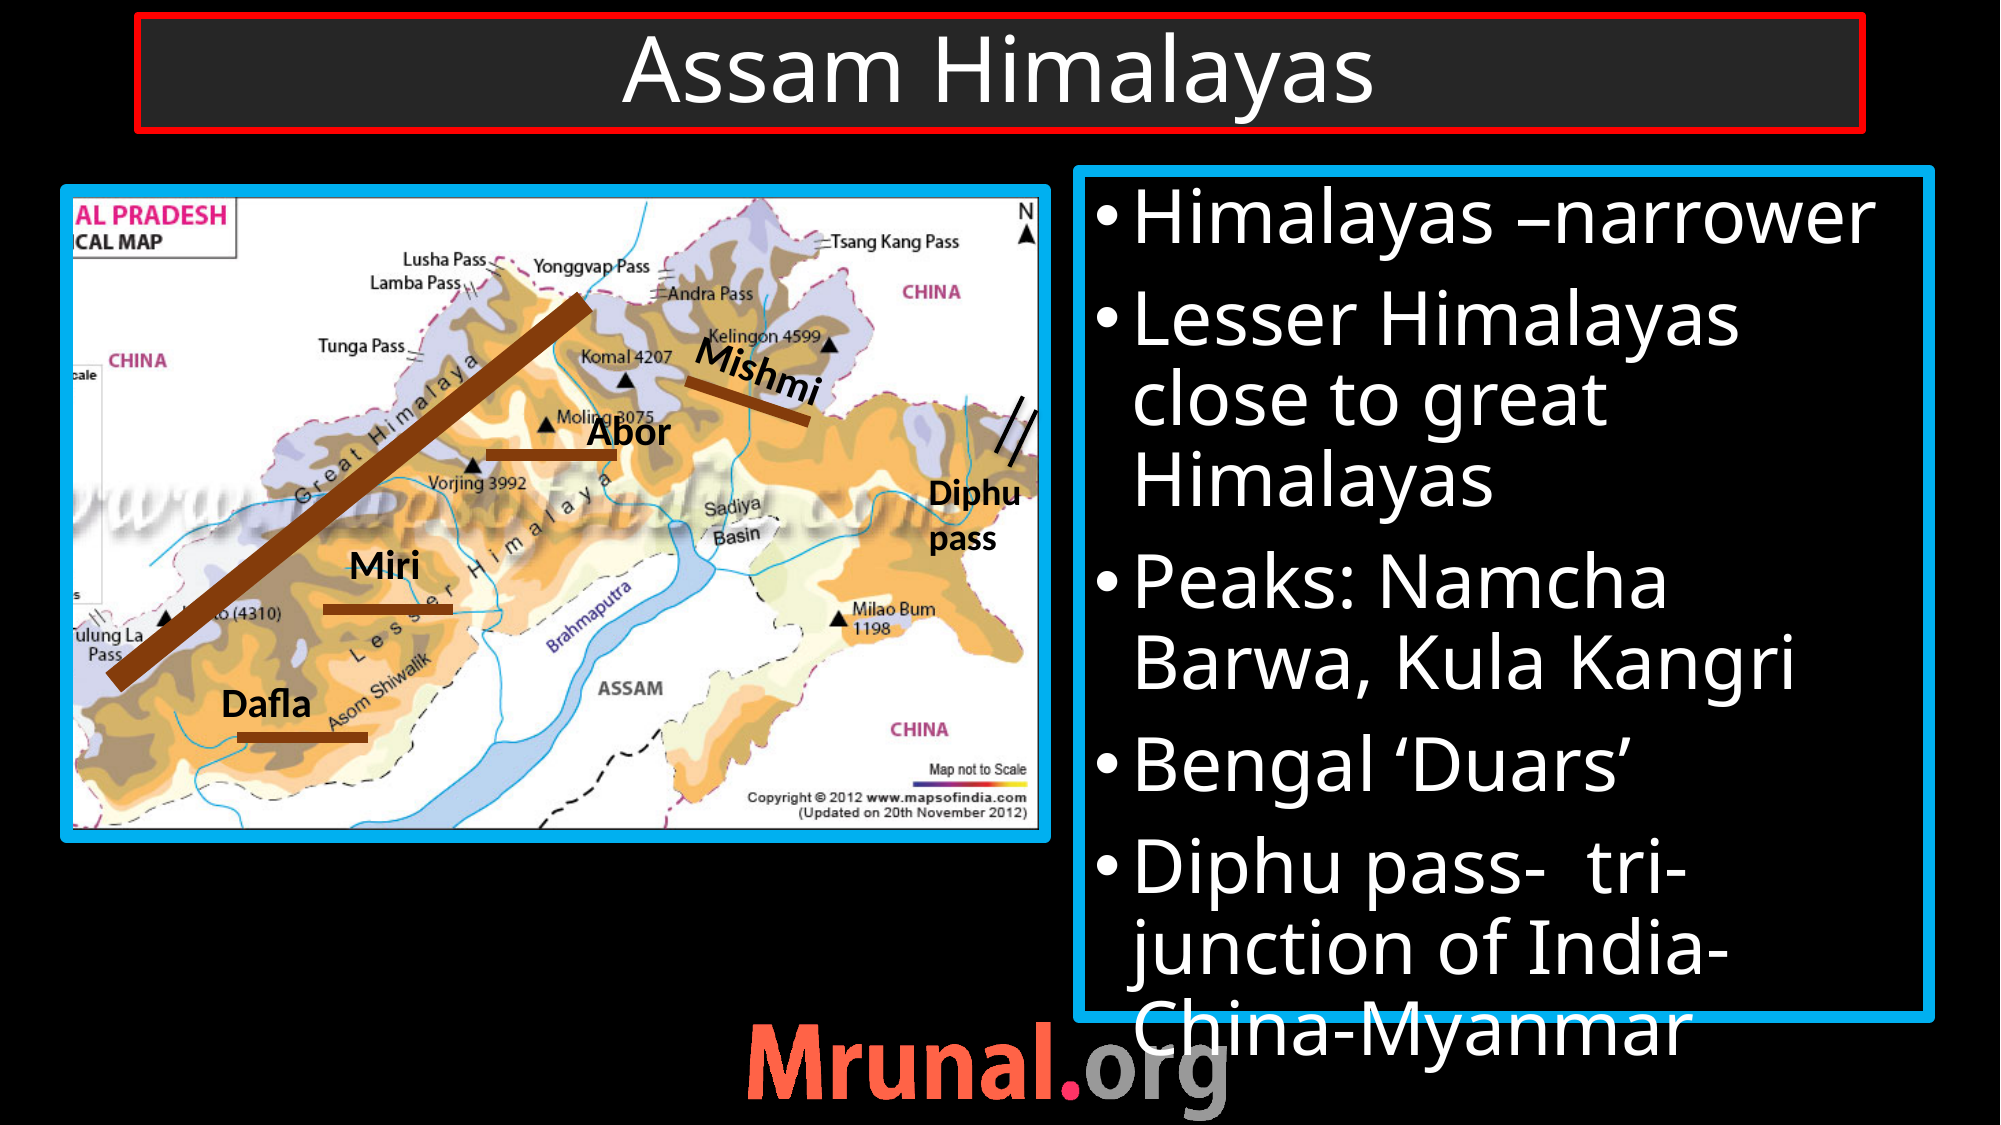

Assam Himalayas
# Himalayas –narrower
Lesser Himalayas close to great Himalayas
Peaks: Namcha Barwa, Kula Kangri
Bengal ‘Duars’
Diphu pass- tri-junction of India- China-Myanmar
Mishmi
Abor
Diphu pass
Miri
Dafla